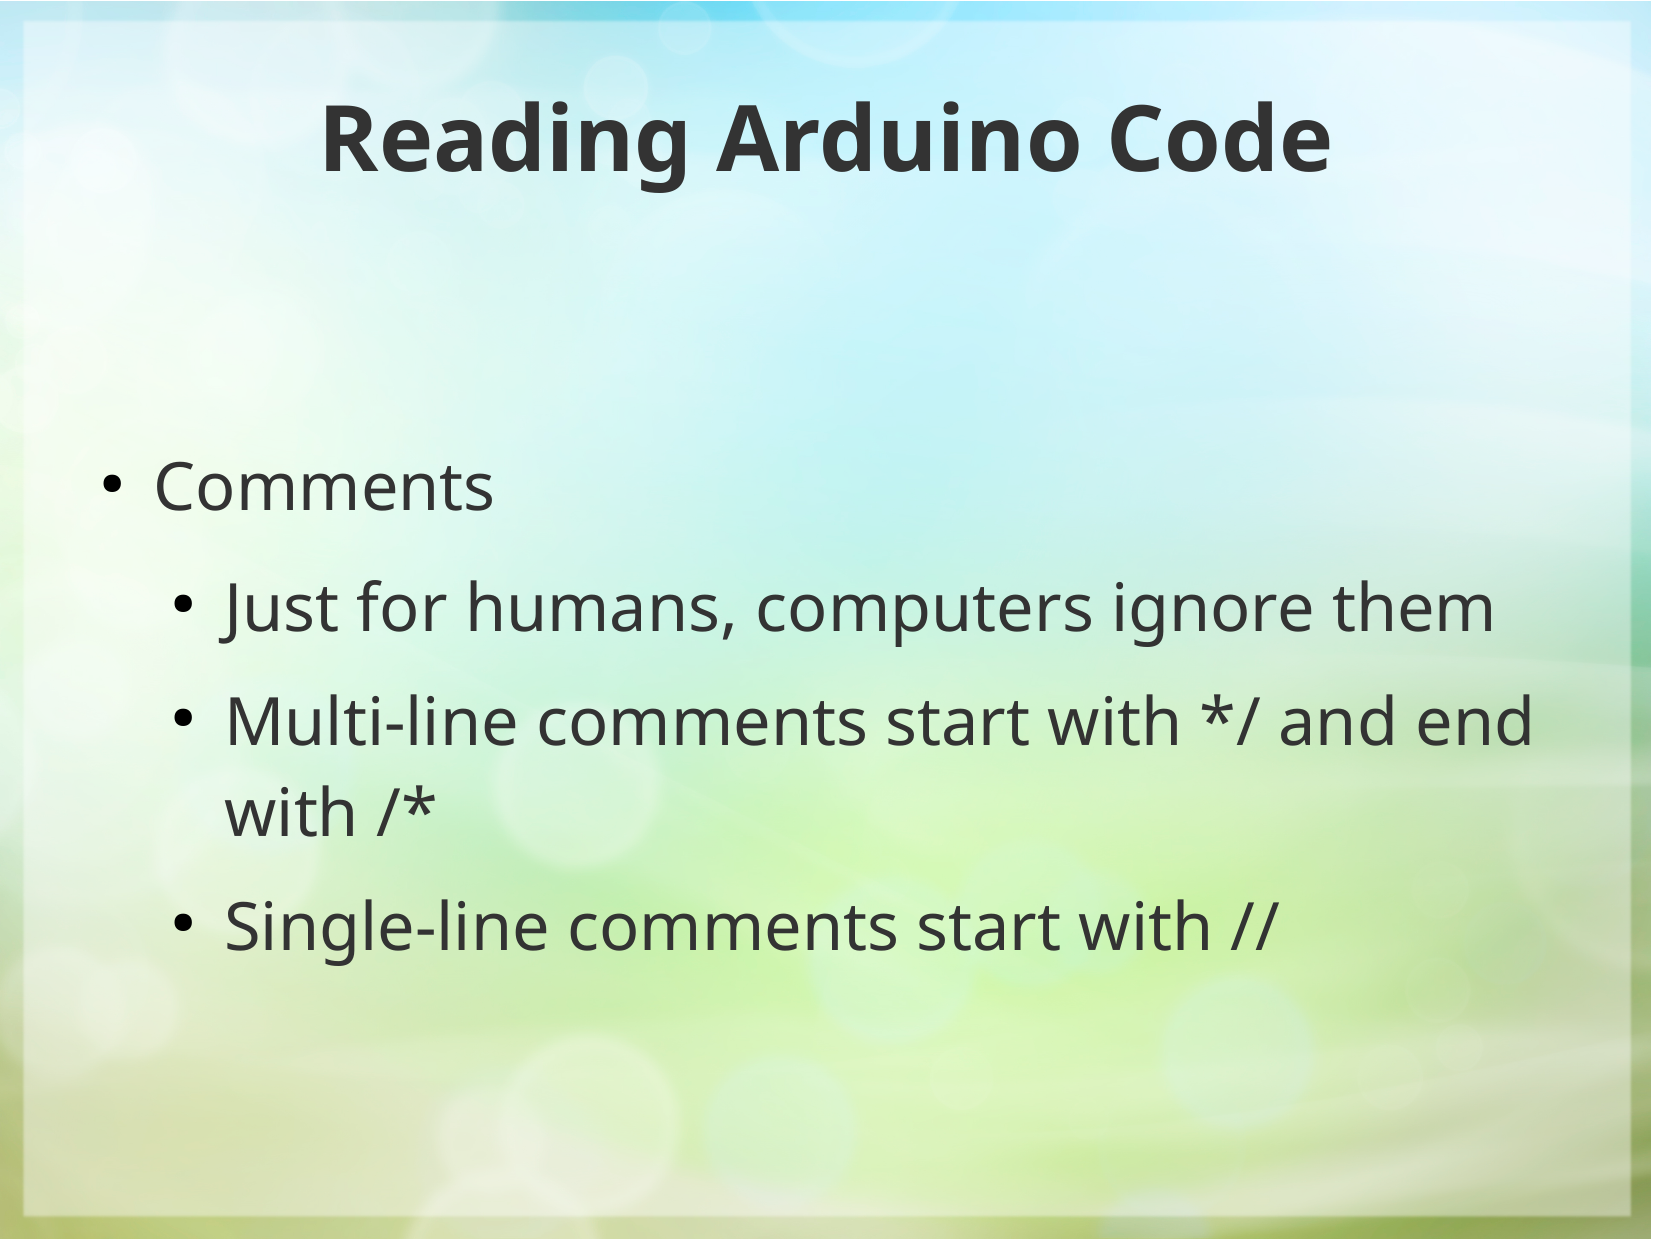

# Reading Arduino Code
Comments
Just for humans, computers ignore them
Multi-line comments start with */ and end with /*
Single-line comments start with //